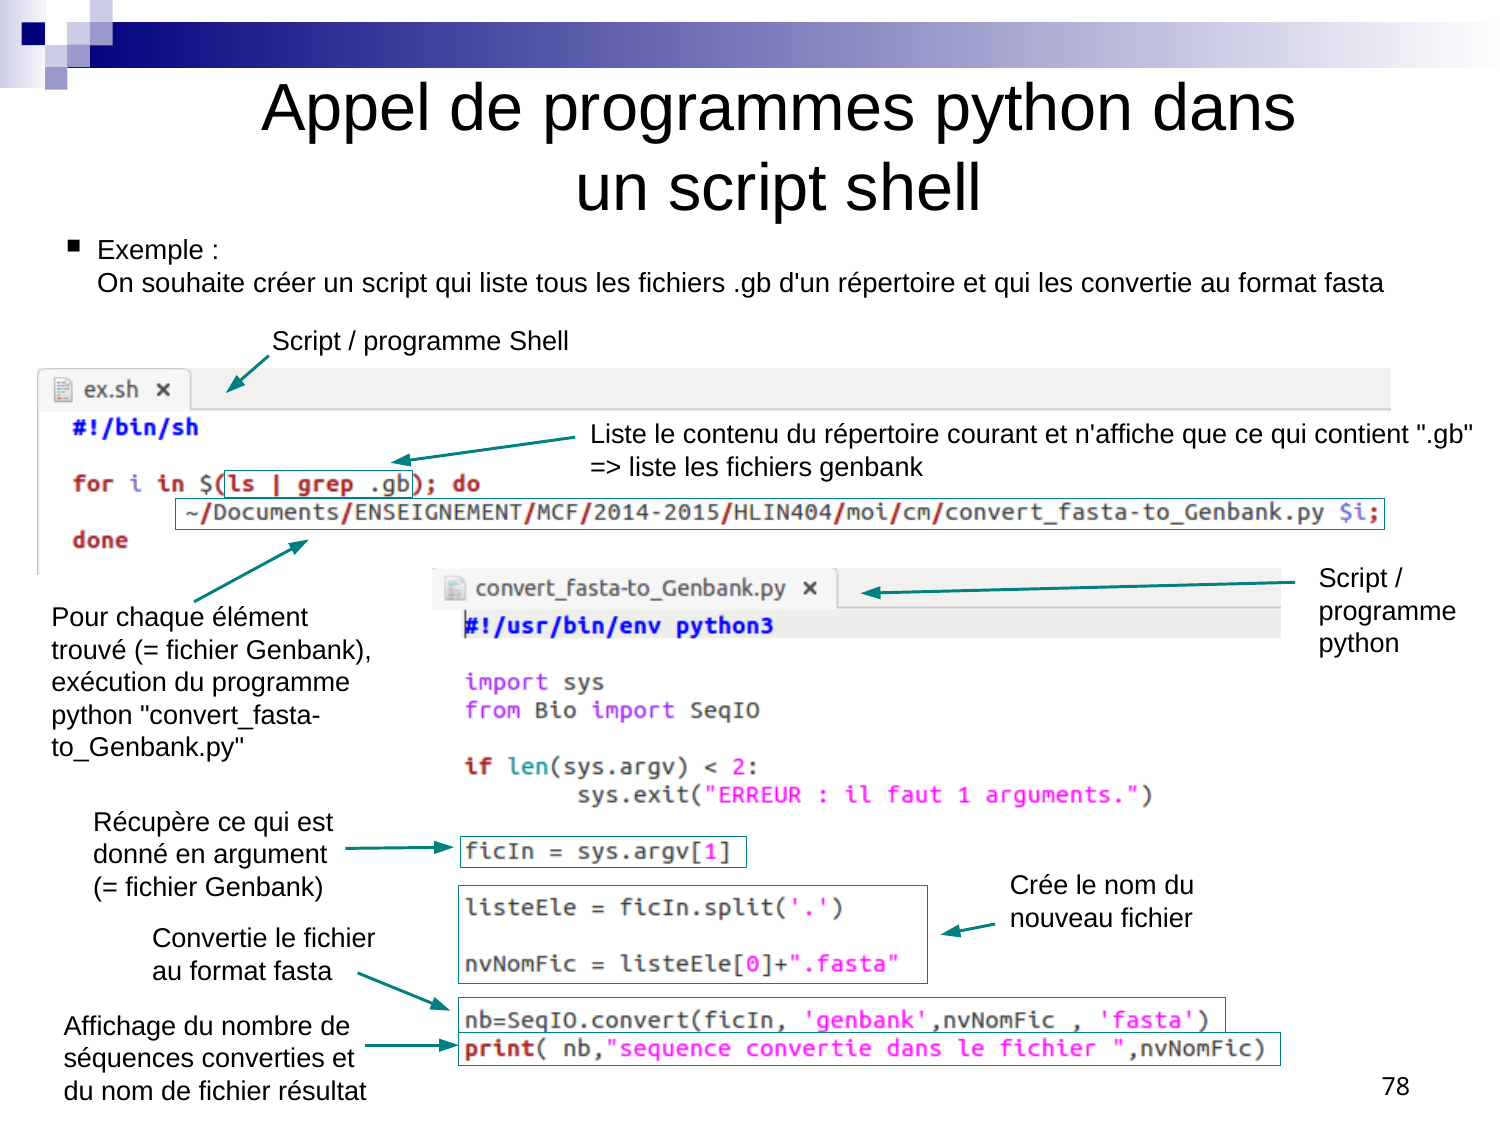

# Appel de programmes python dans un script shell
Exemple :
On souhaite créer un script qui liste tous les fichiers .gb d'un répertoire et qui les convertie au format fasta
Script / programme Shell
Liste le contenu du répertoire courant et n'affiche que ce qui contient ".gb"
=> liste les fichiers genbank
Pour chaque élément trouvé (= fichier Genbank), exécution du programme python "convert_fasta-to_Genbank.py"
Script / programme python
Récupère ce qui est donné en argument (= fichier Genbank)
Crée le nom du nouveau fichier
Convertie le fichier au format fasta
Affichage du nombre de séquences converties et du nom de fichier résultat
78